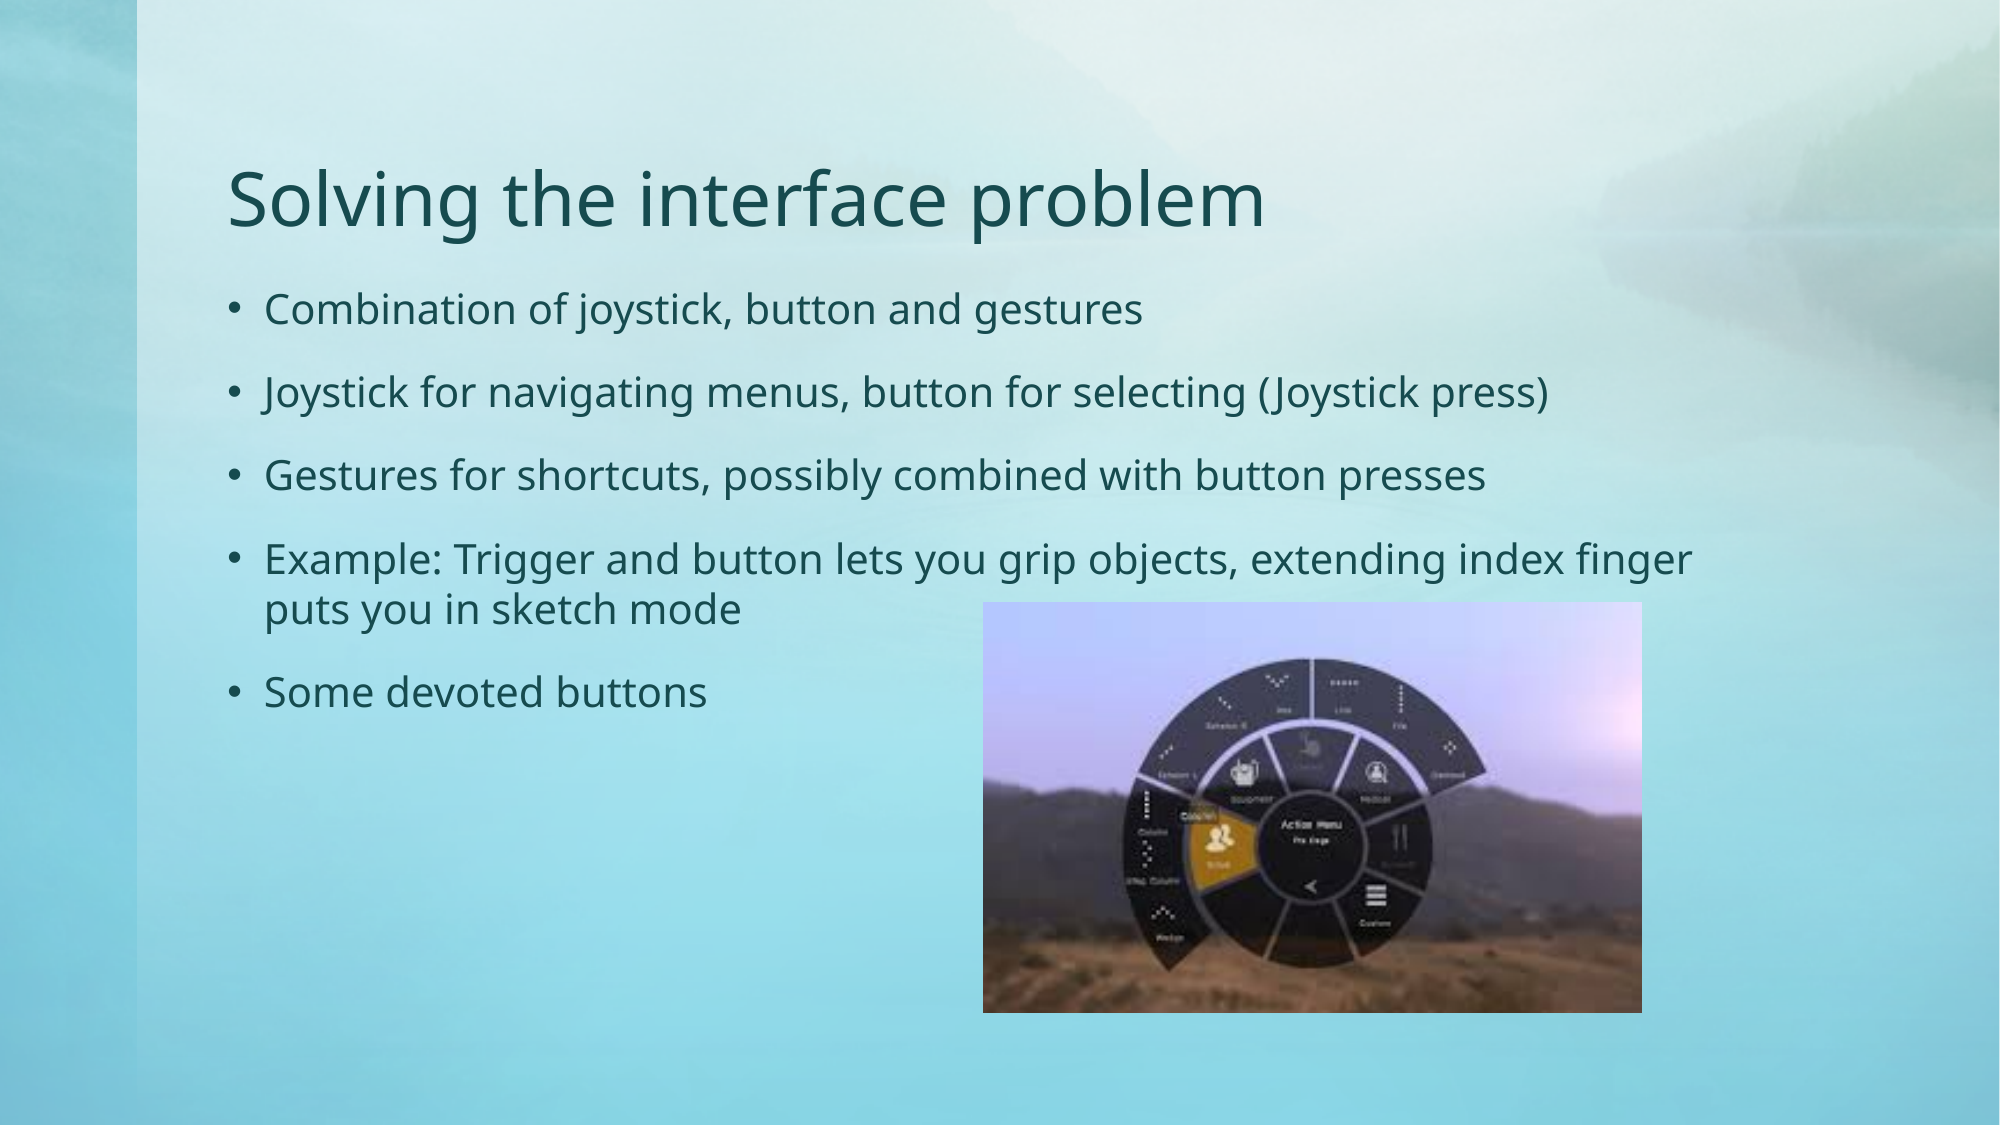

# Solving the interface problem
Combination of joystick, button and gestures
Joystick for navigating menus, button for selecting (Joystick press)
Gestures for shortcuts, possibly combined with button presses
Example: Trigger and button lets you grip objects, extending index finger puts you in sketch mode
Some devoted buttons